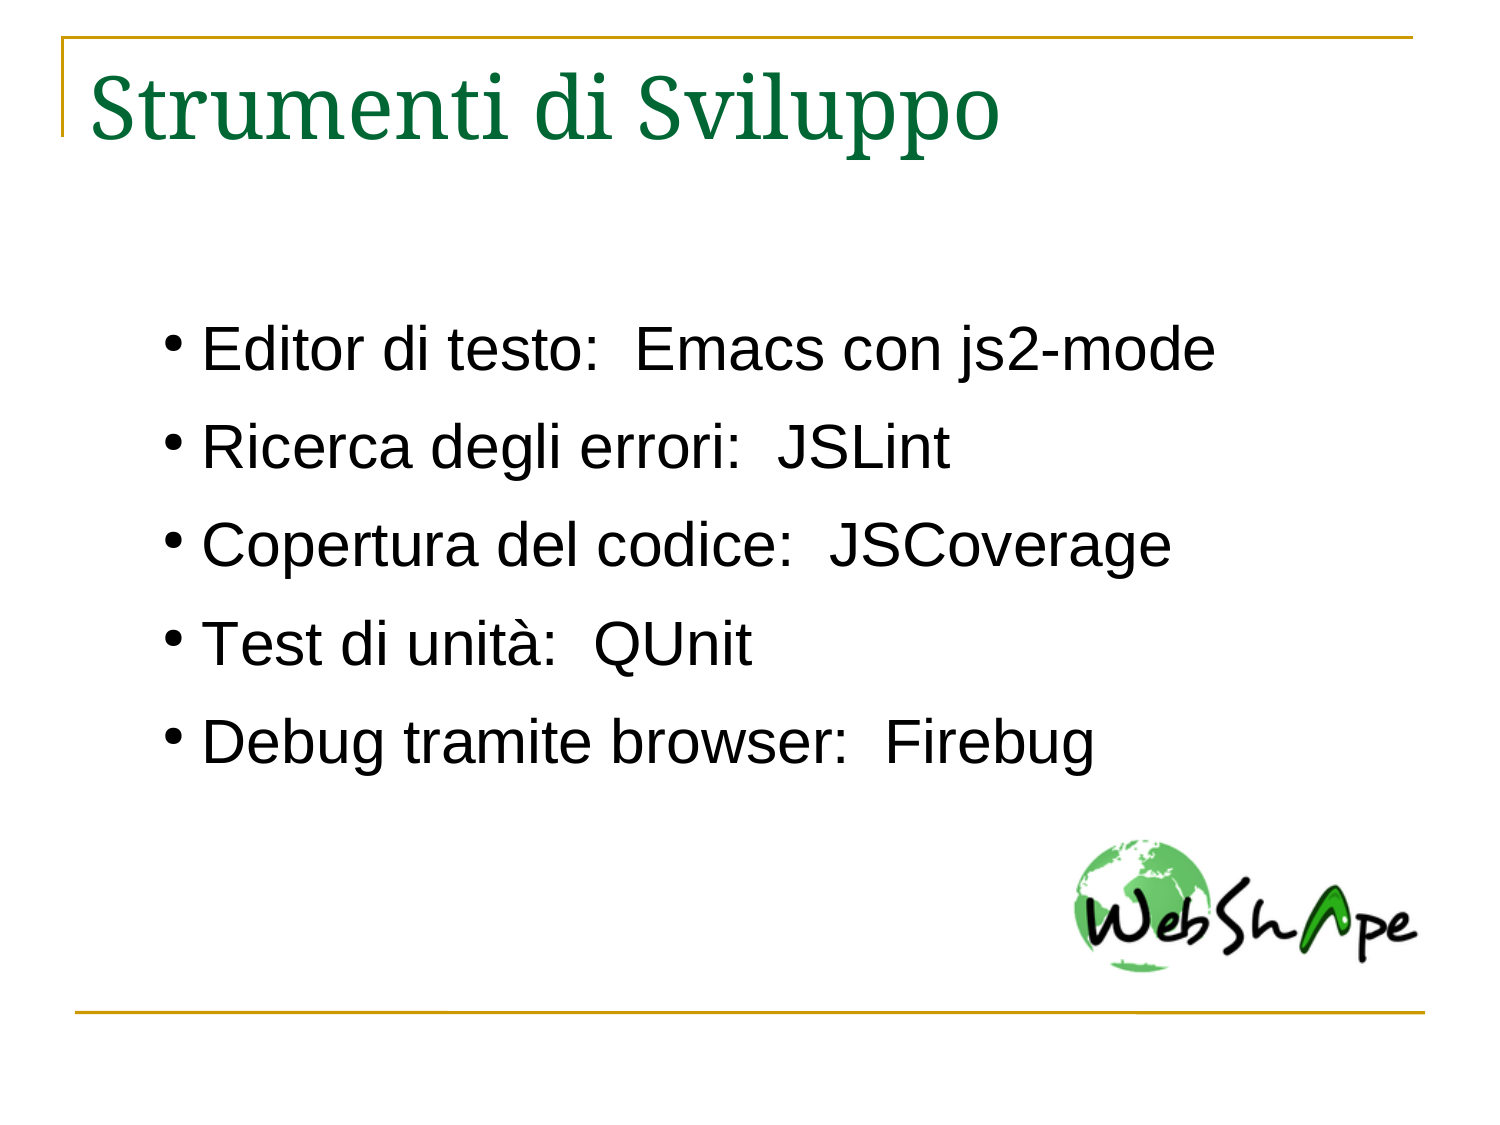

# Strumenti di Sviluppo
 Editor di testo: Emacs con js2-mode
 Ricerca degli errori: JSLint
 Copertura del codice: JSCoverage
 Test di unità: QUnit
 Debug tramite browser: Firebug